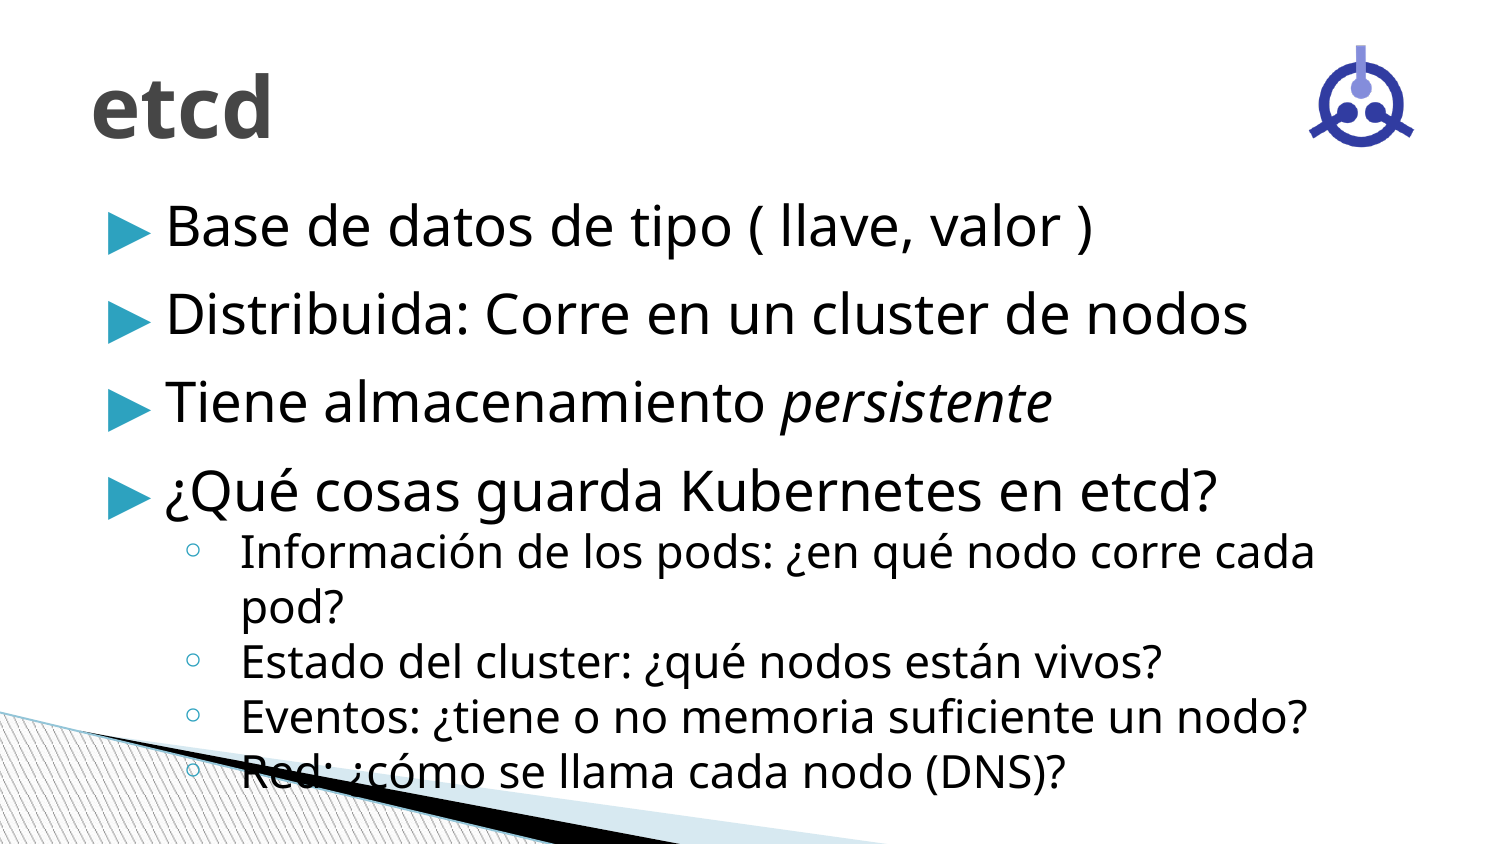

# etcd
Base de datos de tipo ( llave, valor )
Distribuida: Corre en un cluster de nodos
Tiene almacenamiento persistente
¿Qué cosas guarda Kubernetes en etcd?
Información de los pods: ¿en qué nodo corre cada pod?
Estado del cluster: ¿qué nodos están vivos?
Eventos: ¿tiene o no memoria suficiente un nodo?
Red: ¿cómo se llama cada nodo (DNS)?